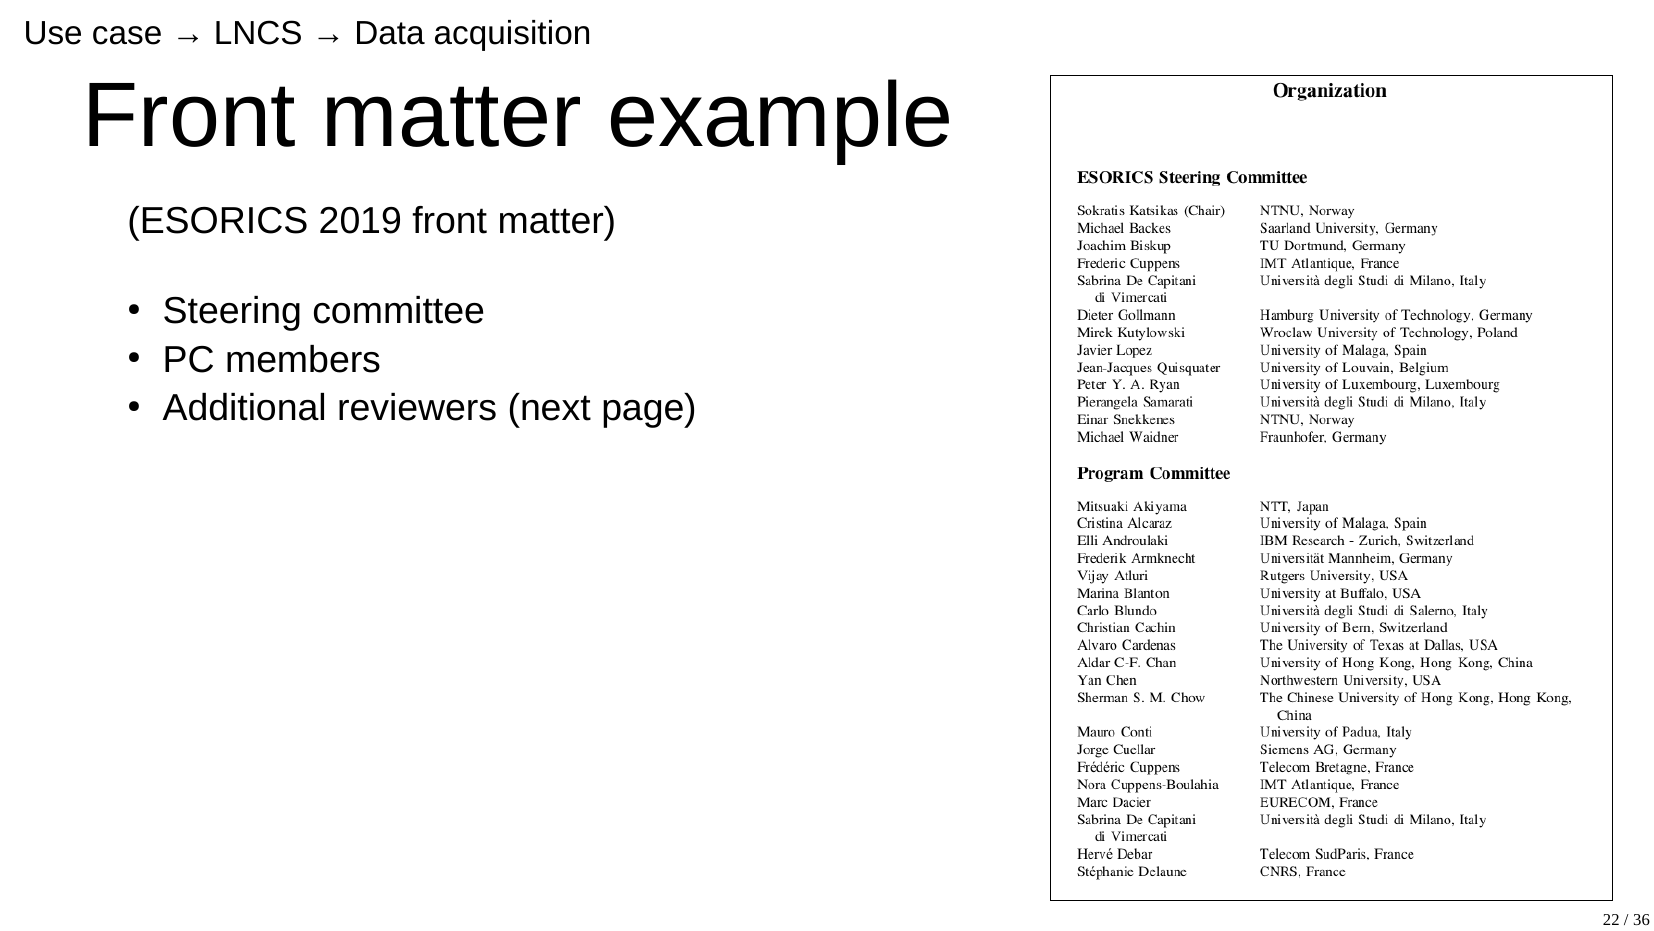

Use case → LNCS → Data acquisition
# Front matter example
(ESORICS 2019 front matter)
Steering committee
PC members
Additional reviewers (next page)
22